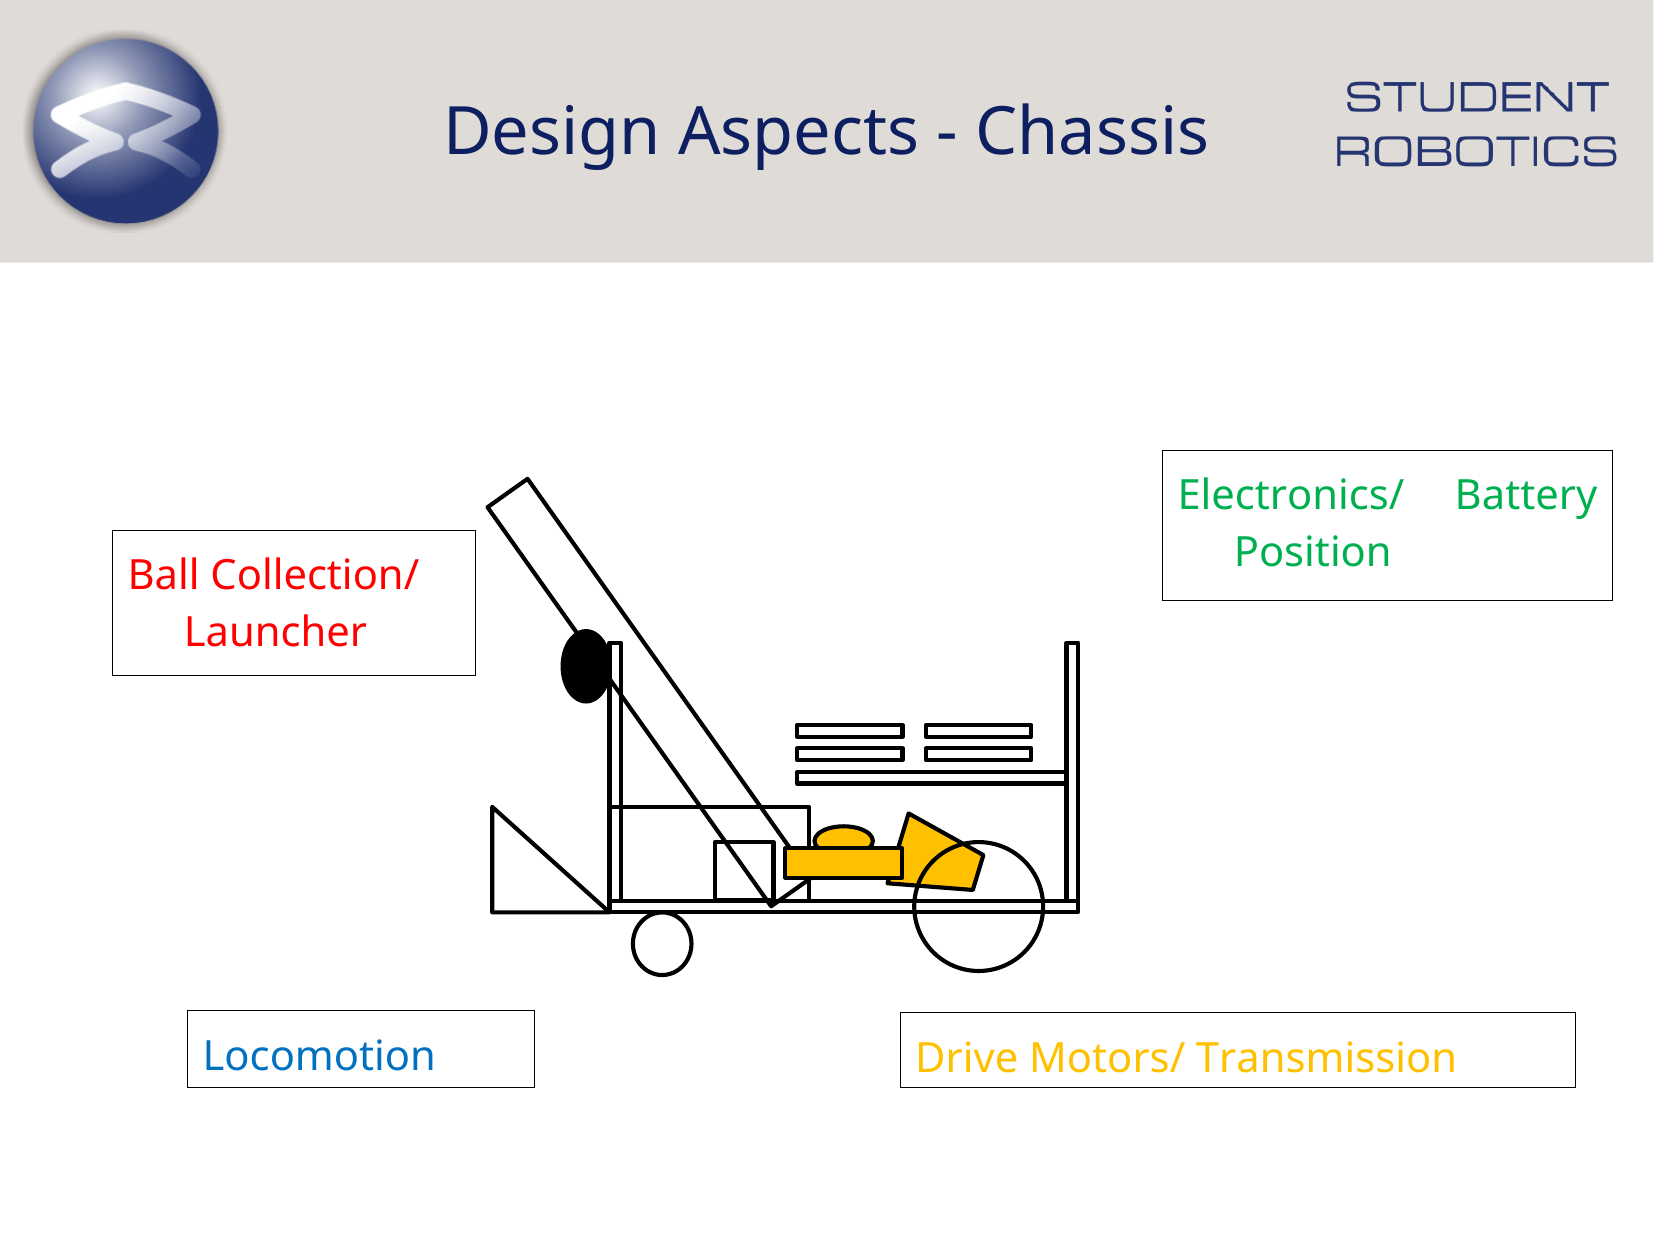

# Design Aspects - Chassis
Electronics/ Battery Position
Ball Collection/ Launcher
Locomotion
Drive Motors/ Transmission